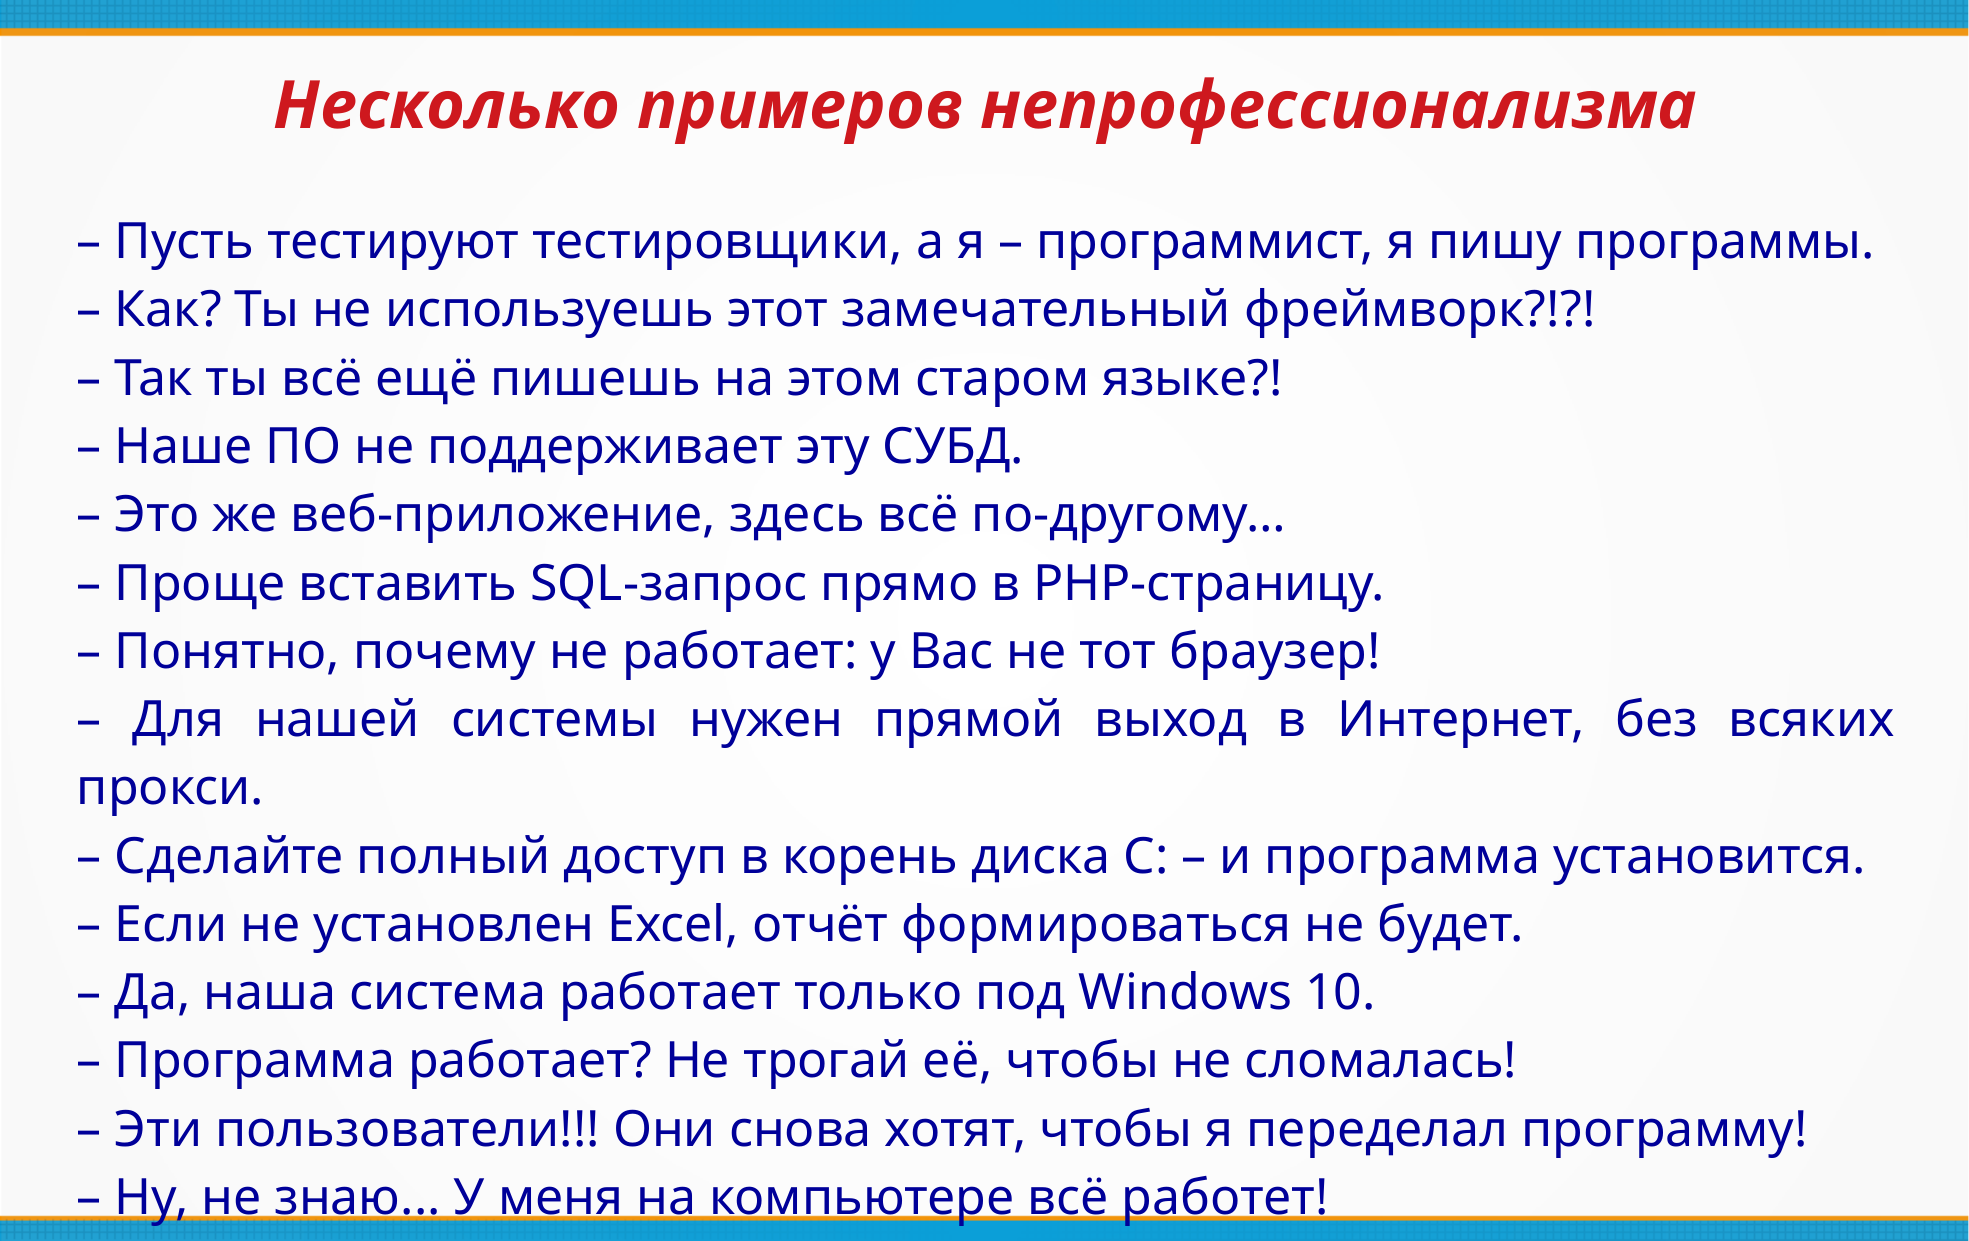

Несколько примеров непрофессионализма
– Пусть тестируют тестировщики, а я – программист, я пишу программы.
– Как? Ты не используешь этот замечательный фреймворк?!?!
– Так ты всё ещё пишешь на этом старом языке?!
– Наше ПО не поддерживает эту СУБД.
– Это же веб-приложение, здесь всё по-другому…
– Проще вставить SQL-запрос прямо в PHP-страницу.
– Понятно, почему не работает: у Вас не тот браузер!
– Для нашей системы нужен прямой выход в Интернет, без всяких прокси.
– Сделайте полный доступ в корень диска C: – и программа установится.
– Если не установлен Excel, отчёт формироваться не будет.
– Да, наша система работает только под Windows 10.
– Программа работает? Не трогай её, чтобы не сломалась!
– Эти пользователи!!! Они снова хотят, чтобы я переделал программу!
– Ну, не знаю... У меня на компьютере всё работет!